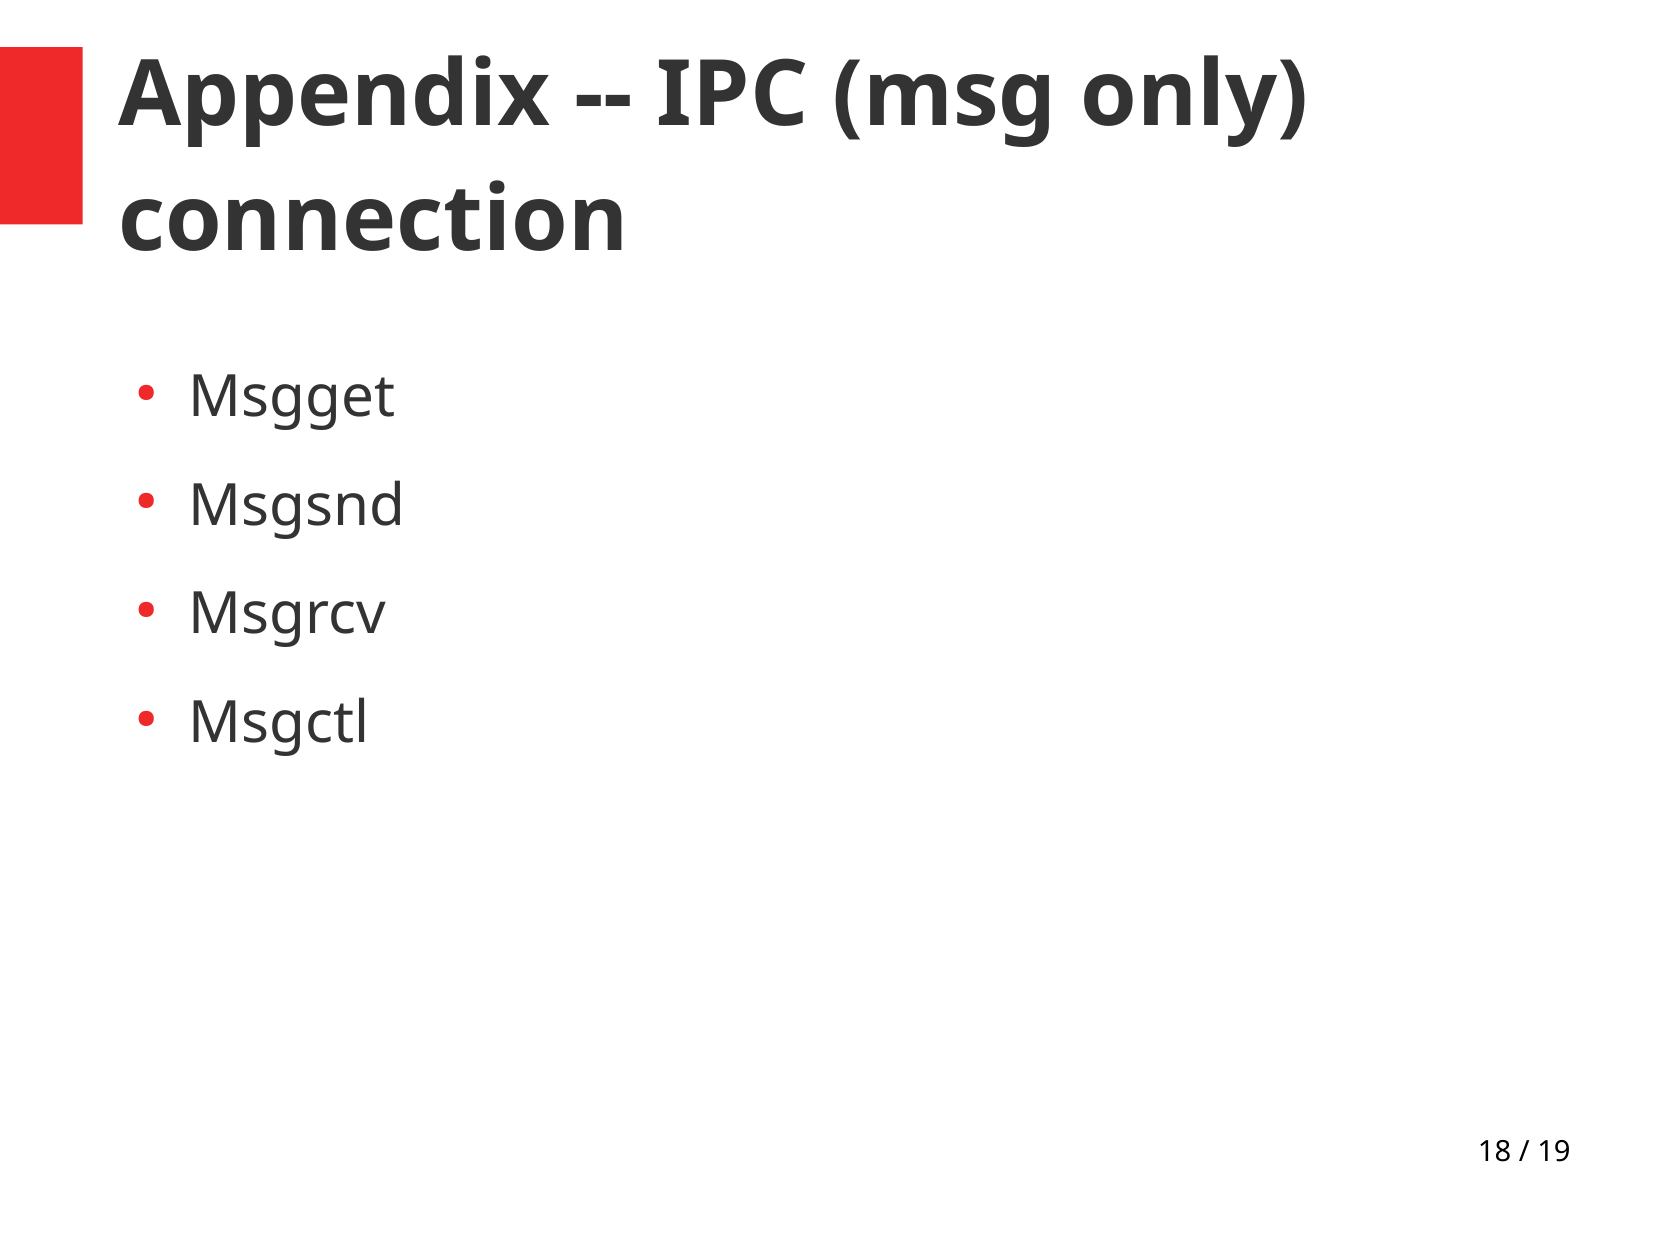

# Appendix -- IPC (msg only) connection
Msgget
Msgsnd
Msgrcv
Msgctl
18